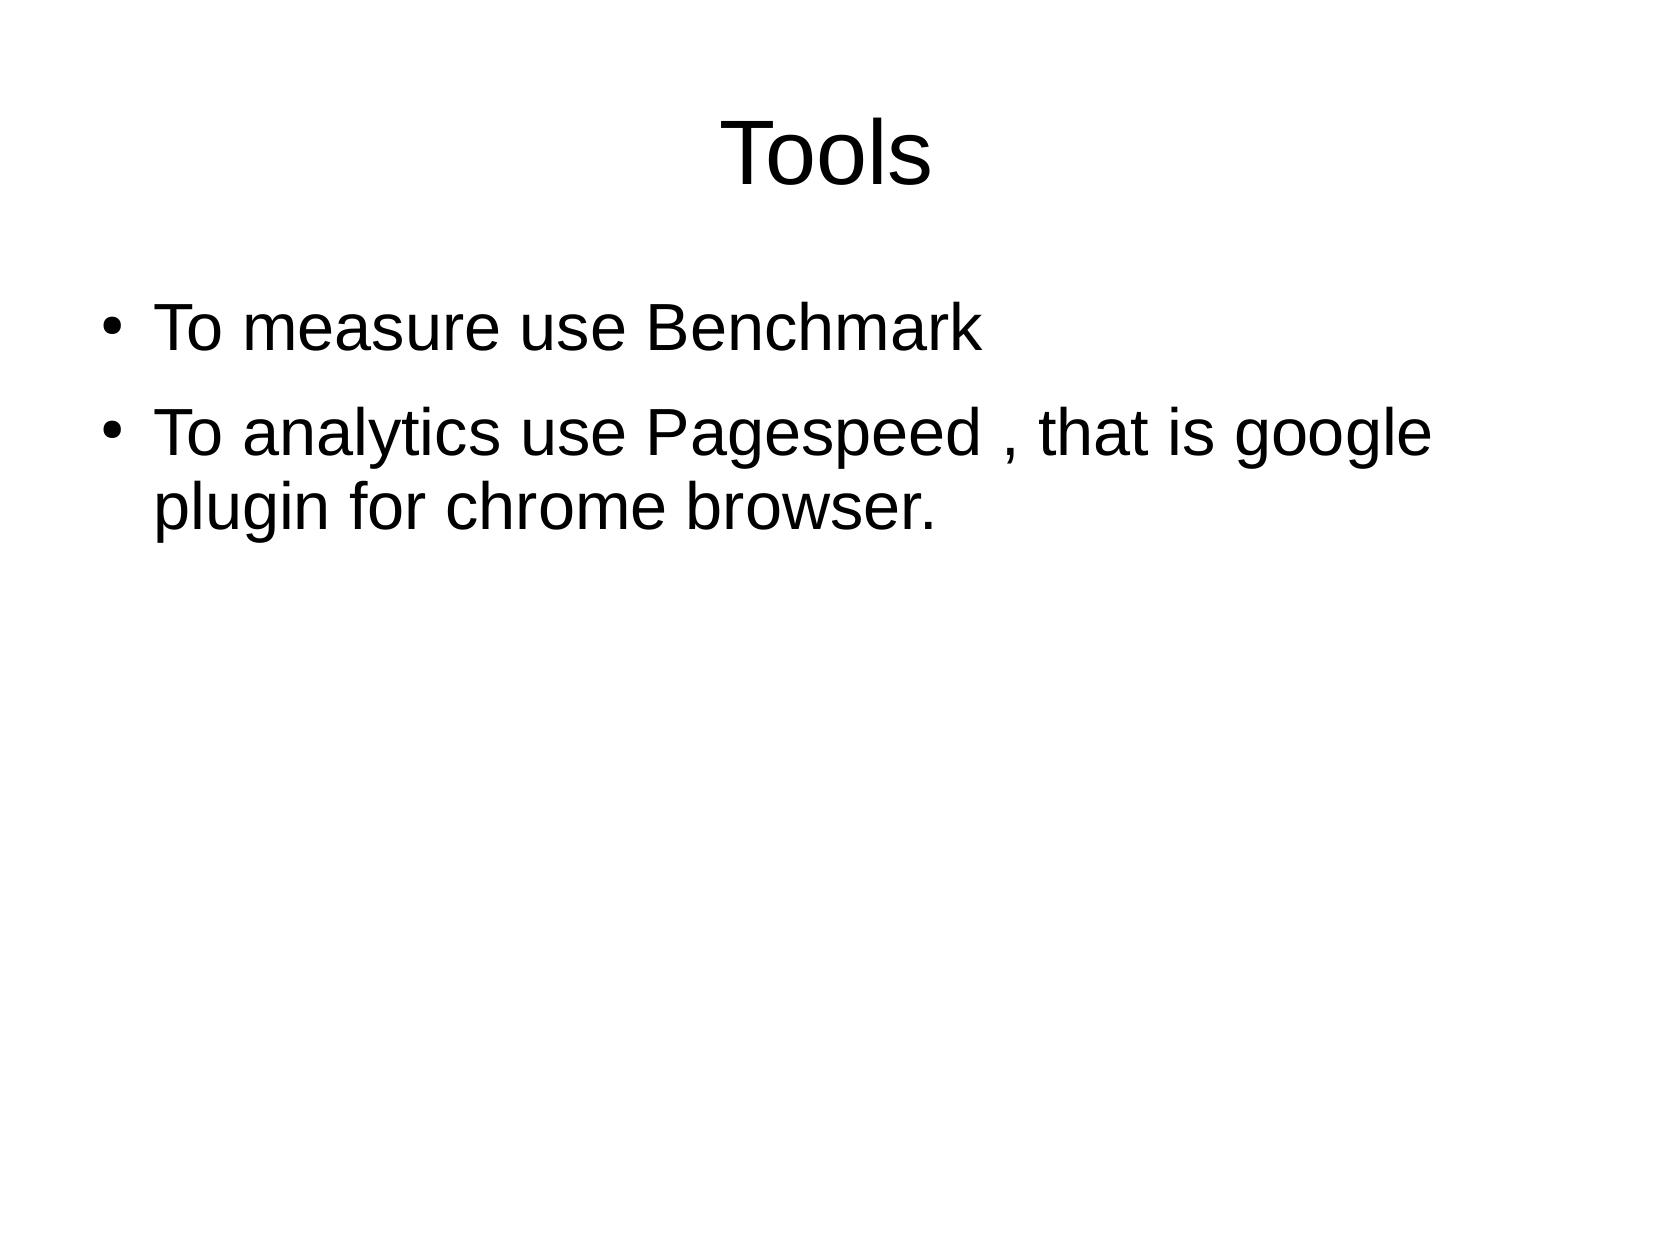

# Tools
To measure use Benchmark
To analytics use Pagespeed , that is google plugin for chrome browser.